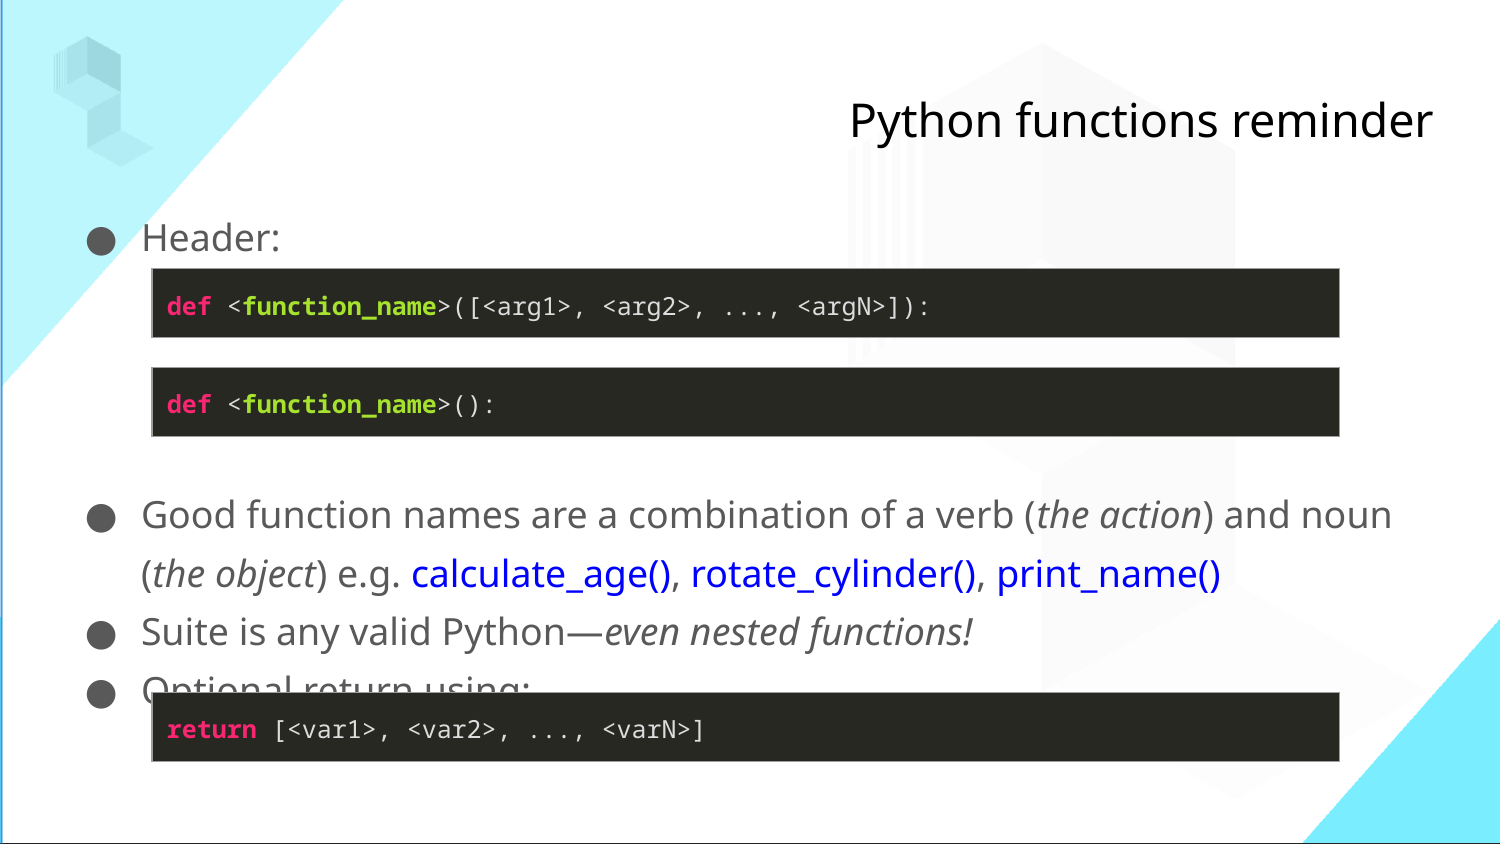

# Python functions reminder
Header:
Good function names are a combination of a verb (the action) and noun (the object) e.g. calculate_age(), rotate_cylinder(), print_name()
Suite is any valid Python—even nested functions!
Optional return using:
| def <function\_name>([<arg1>, <arg2>, ..., <argN>]): |
| --- |
| def <function\_name>(): |
| --- |
| return [<var1>, <var2>, ..., <varN>] |
| --- |